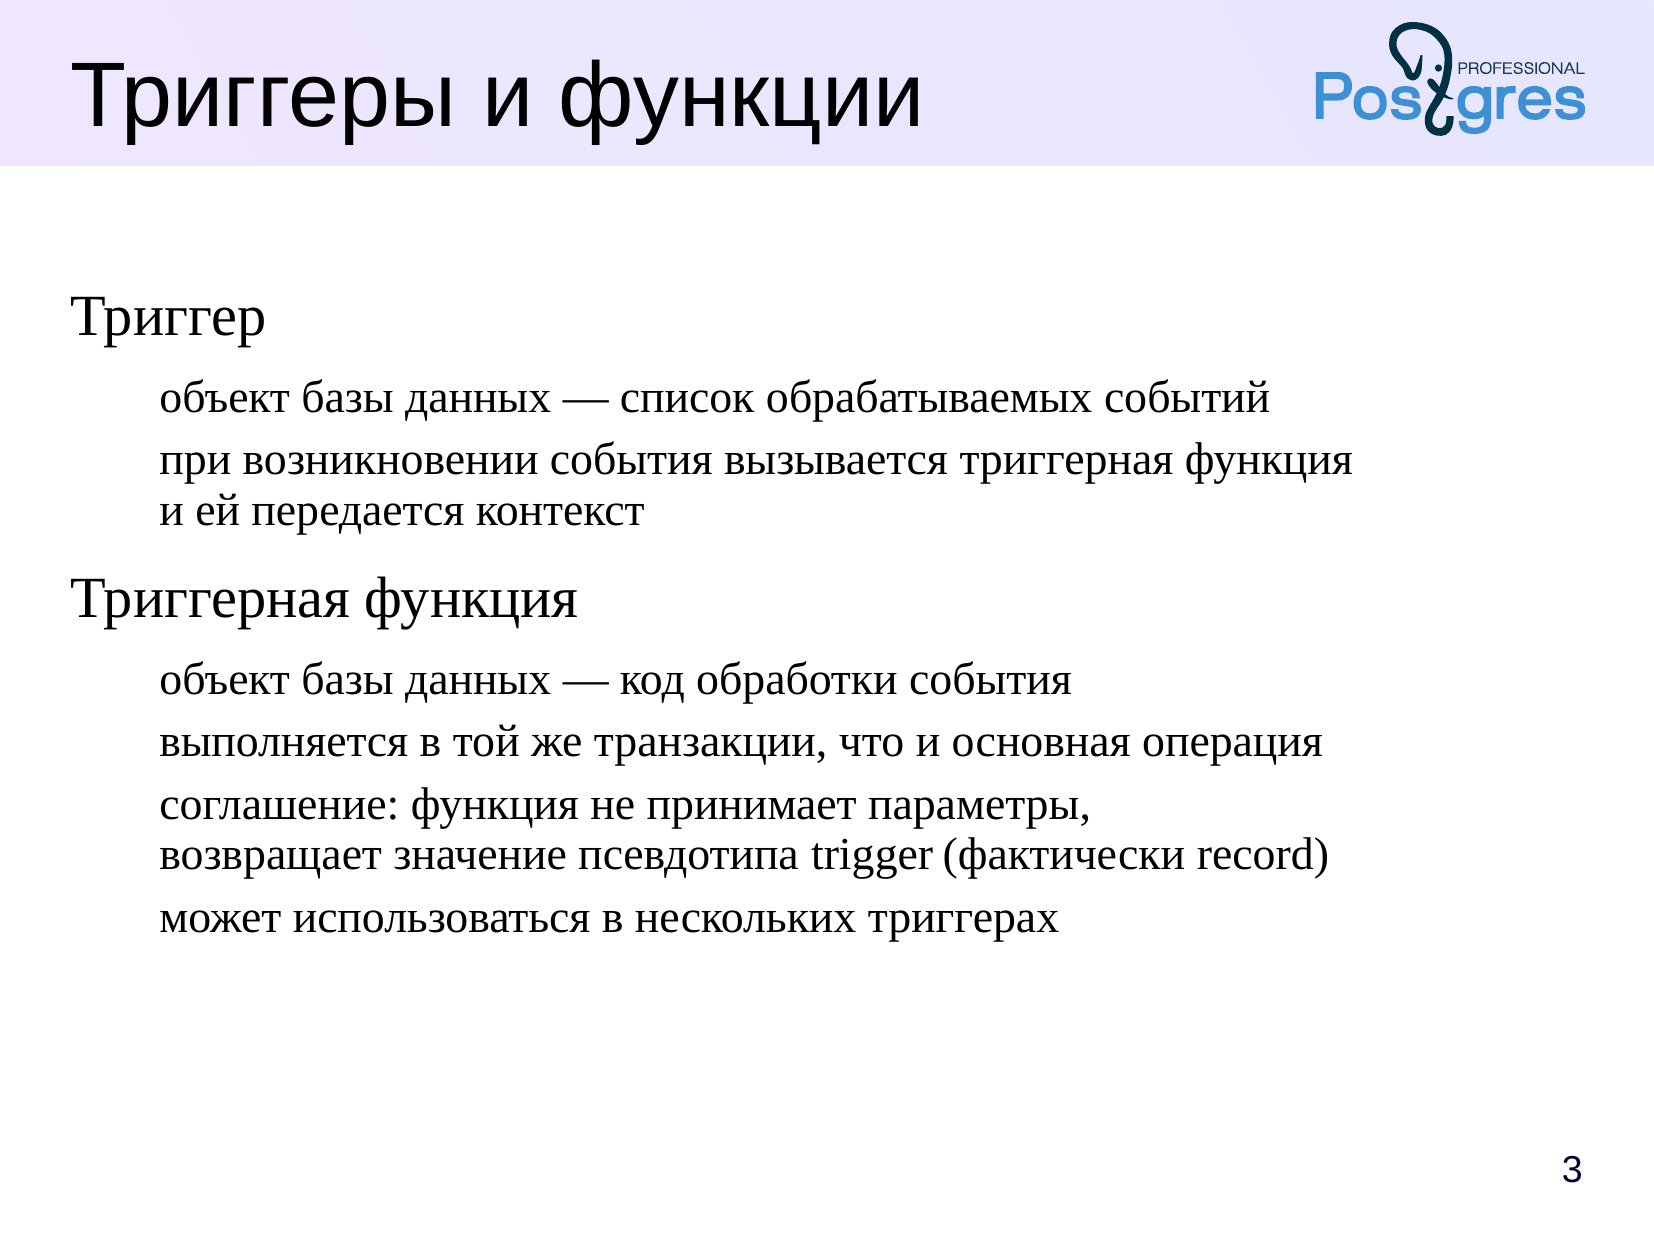

# Триггеры и функции
Триггер
объект базы данных — список обрабатываемых событий
при возникновении события вызывается триггерная функция
и ей передается контекст
Триггерная функция
объект базы данных — код обработки события
выполняется в той же транзакции, что и основная операция
соглашение: функция не принимает параметры,
возвращает значение псевдотипа trigger (фактически record)
может использоваться в нескольких триггерах